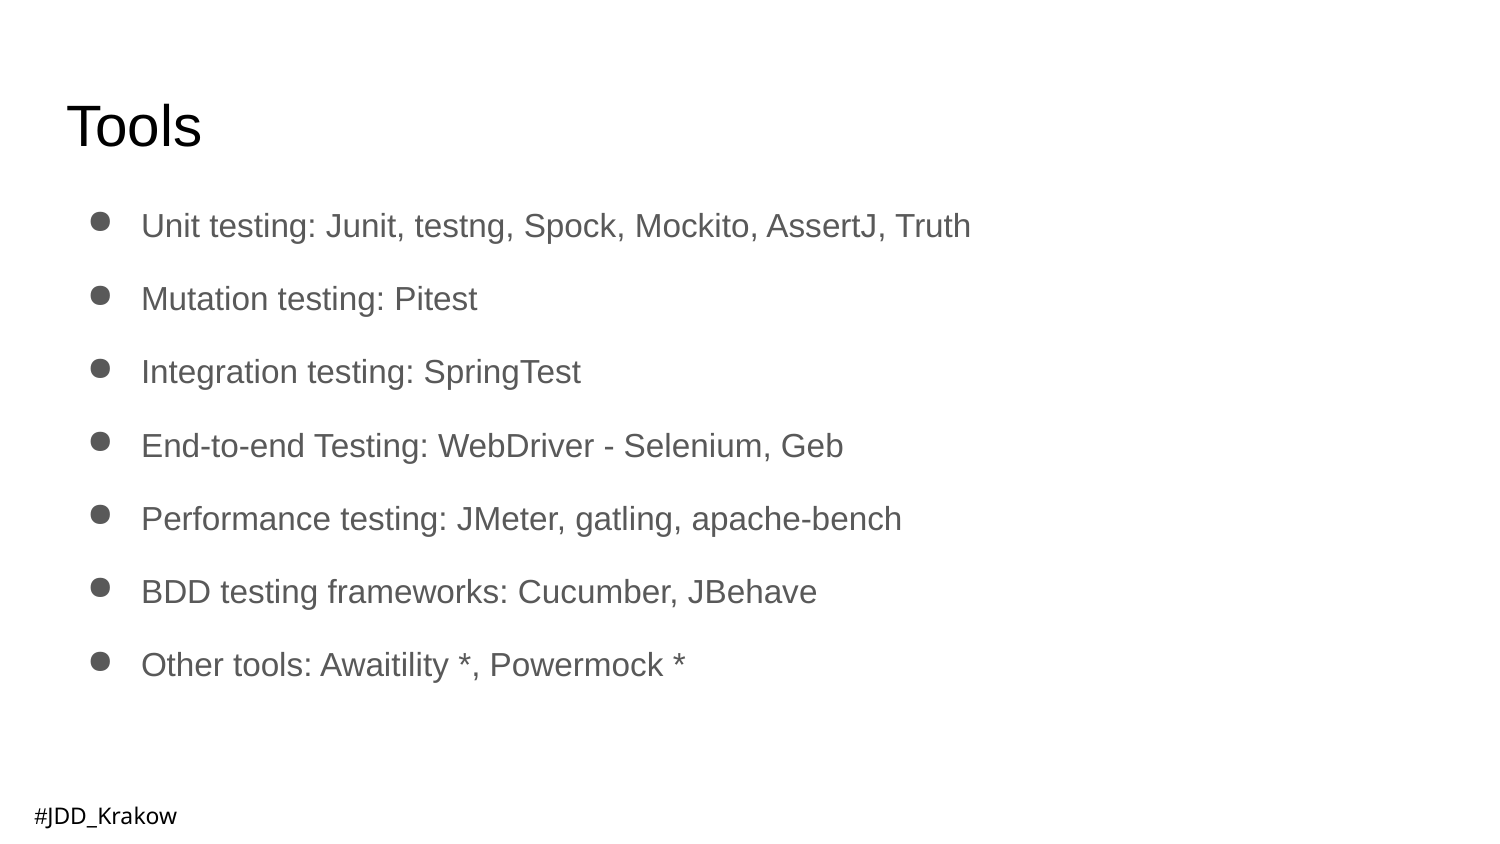

# Tools
Unit testing: Junit, testng, Spock, Mockito, AssertJ, Truth
Mutation testing: Pitest
Integration testing: SpringTest
End-to-end Testing: WebDriver - Selenium, Geb
Performance testing: JMeter, gatling, apache-bench
BDD testing frameworks: Cucumber, JBehave
Other tools: Awaitility *, Powermock *
 #JDD_Krakow